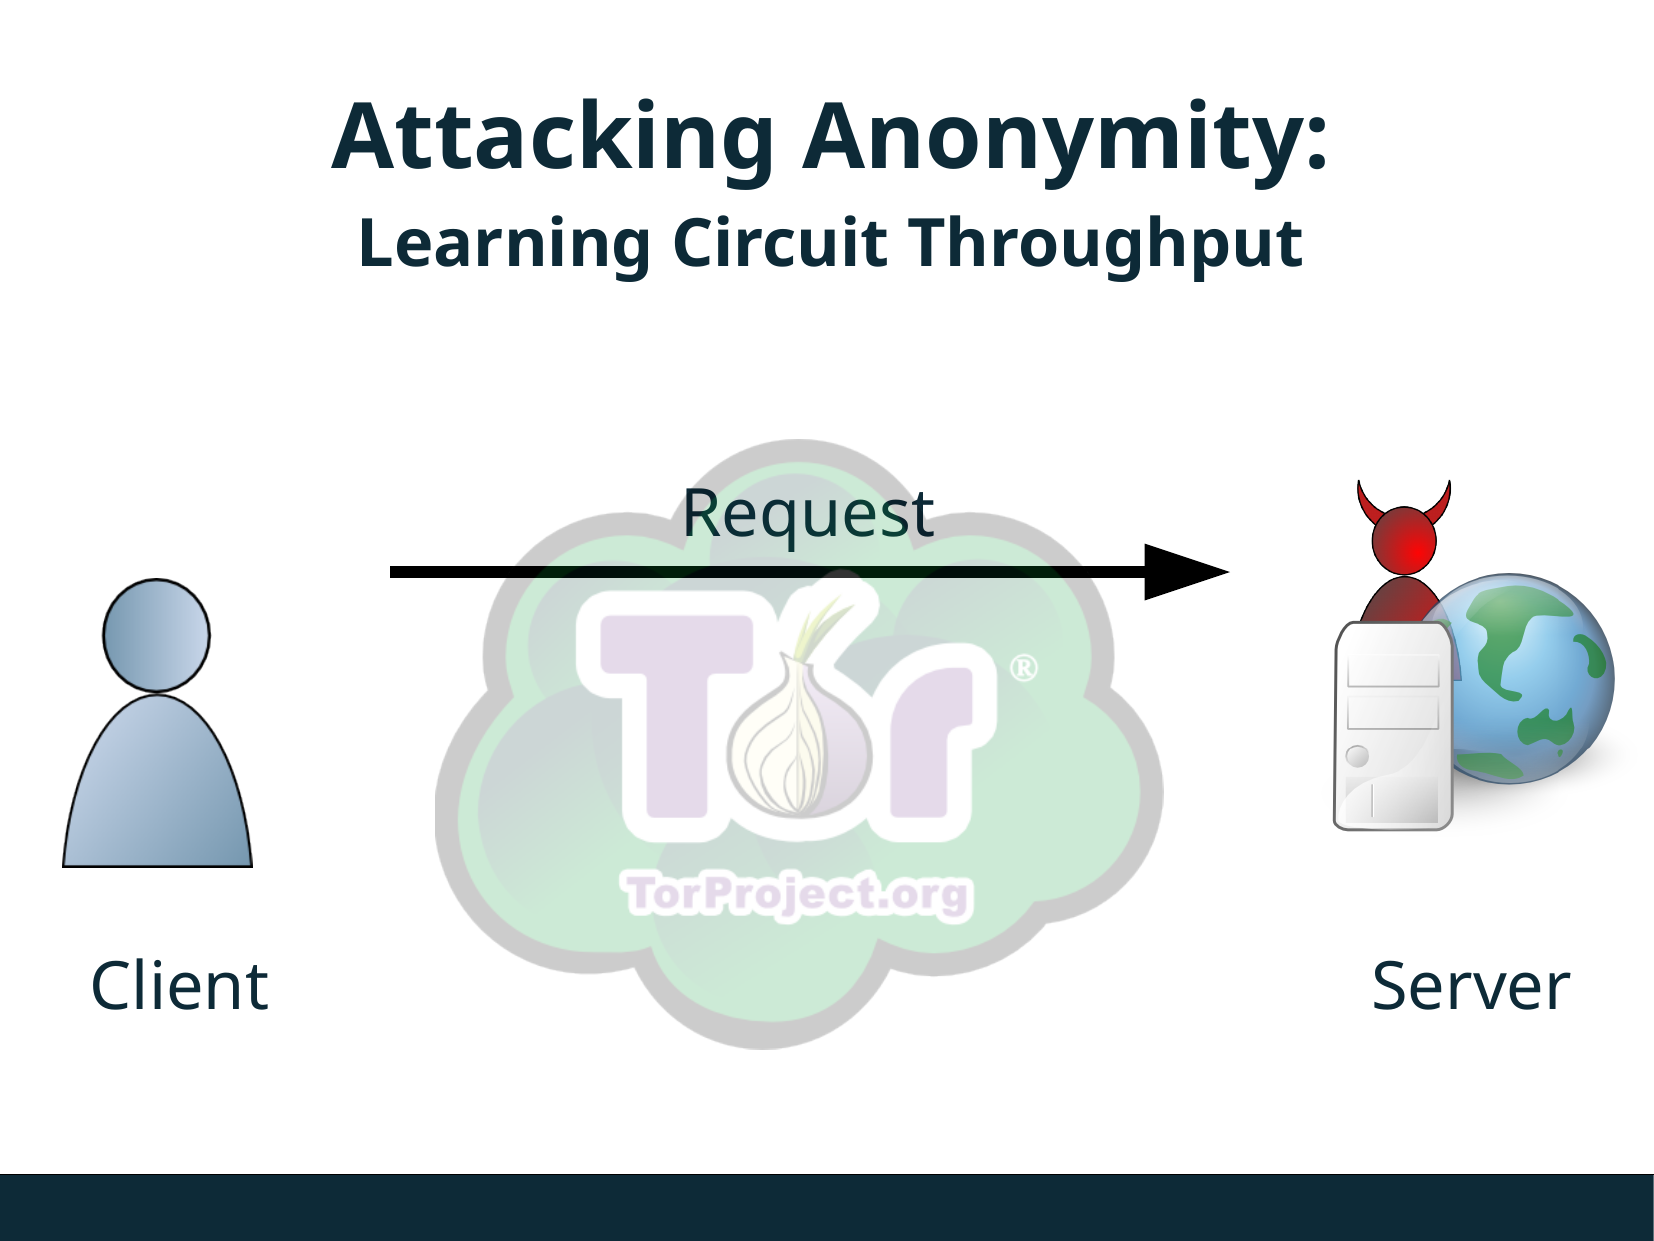

# Attacking Anonymity: Learning Circuit Throughput
Request
Client
Server